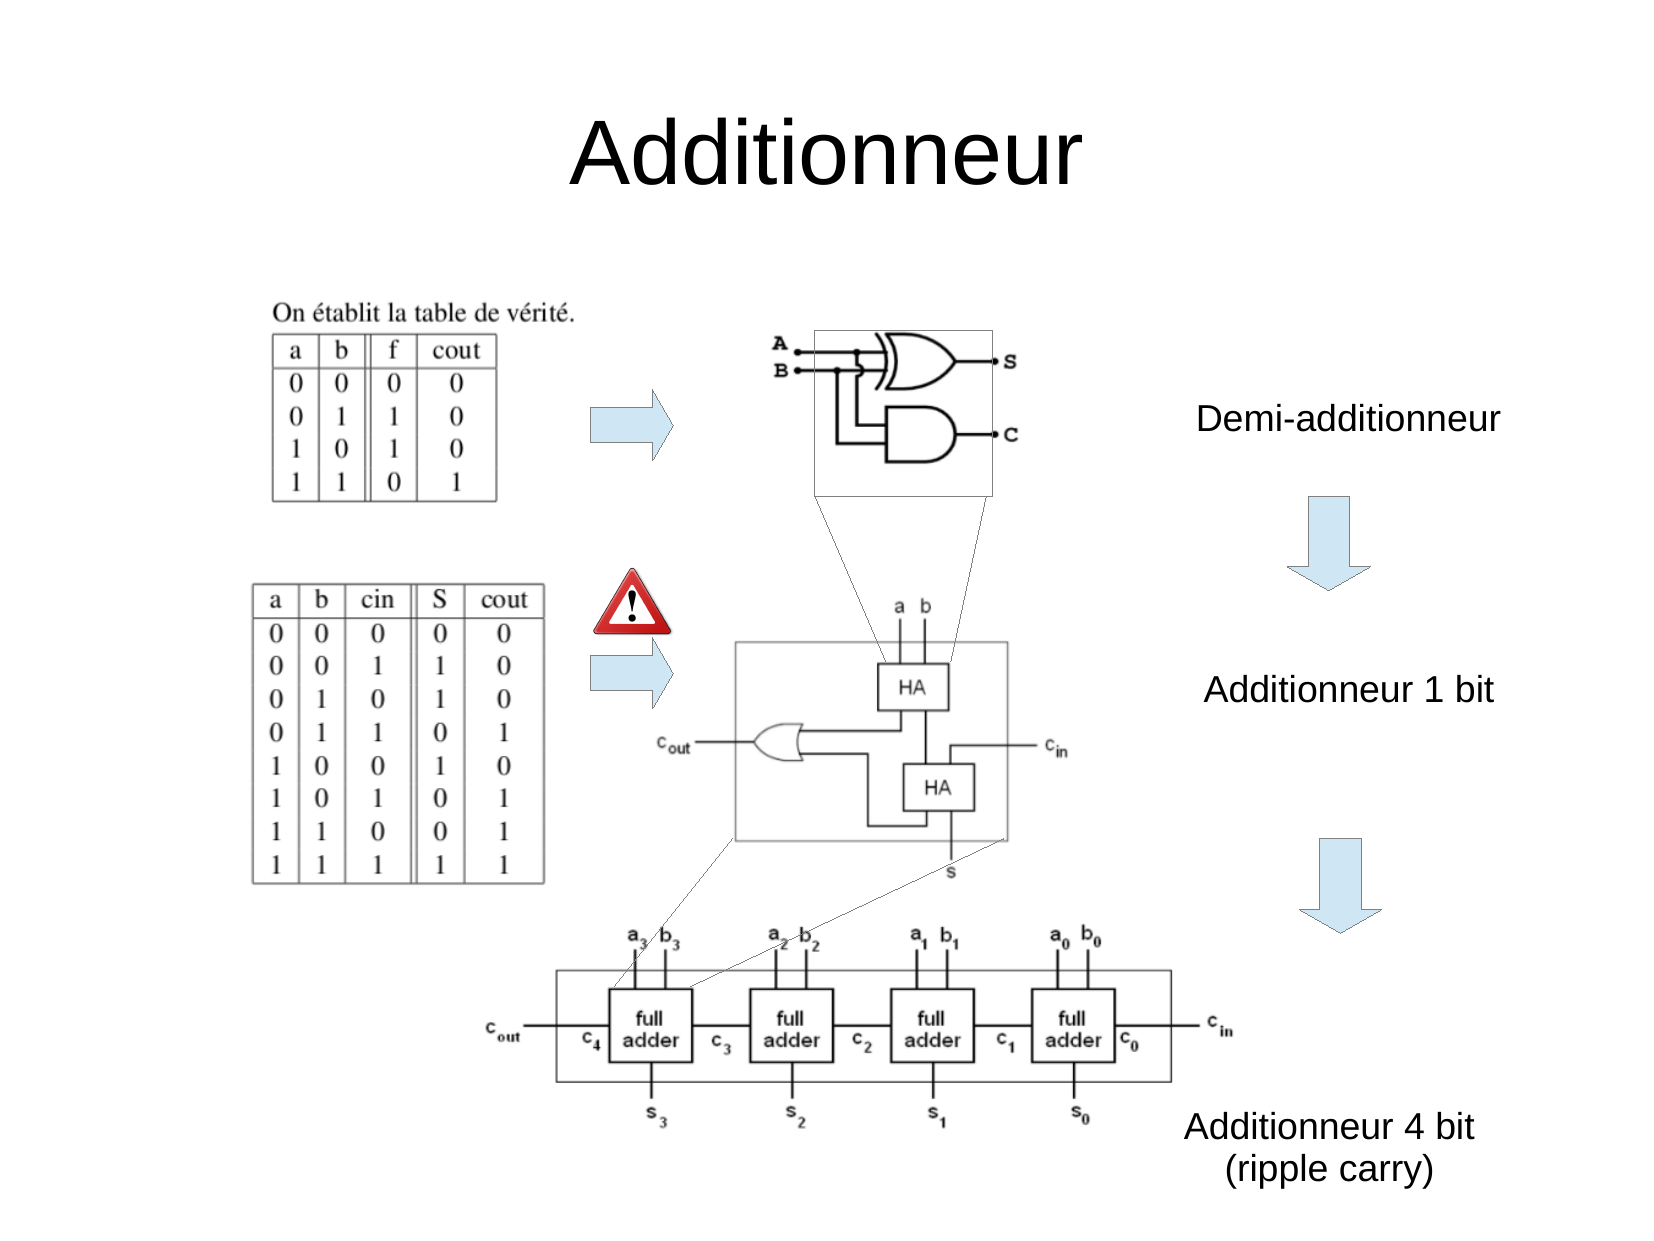

# Additionneur
Demi-additionneur
Additionneur 1 bit
Additionneur 4 bit
(ripple carry)